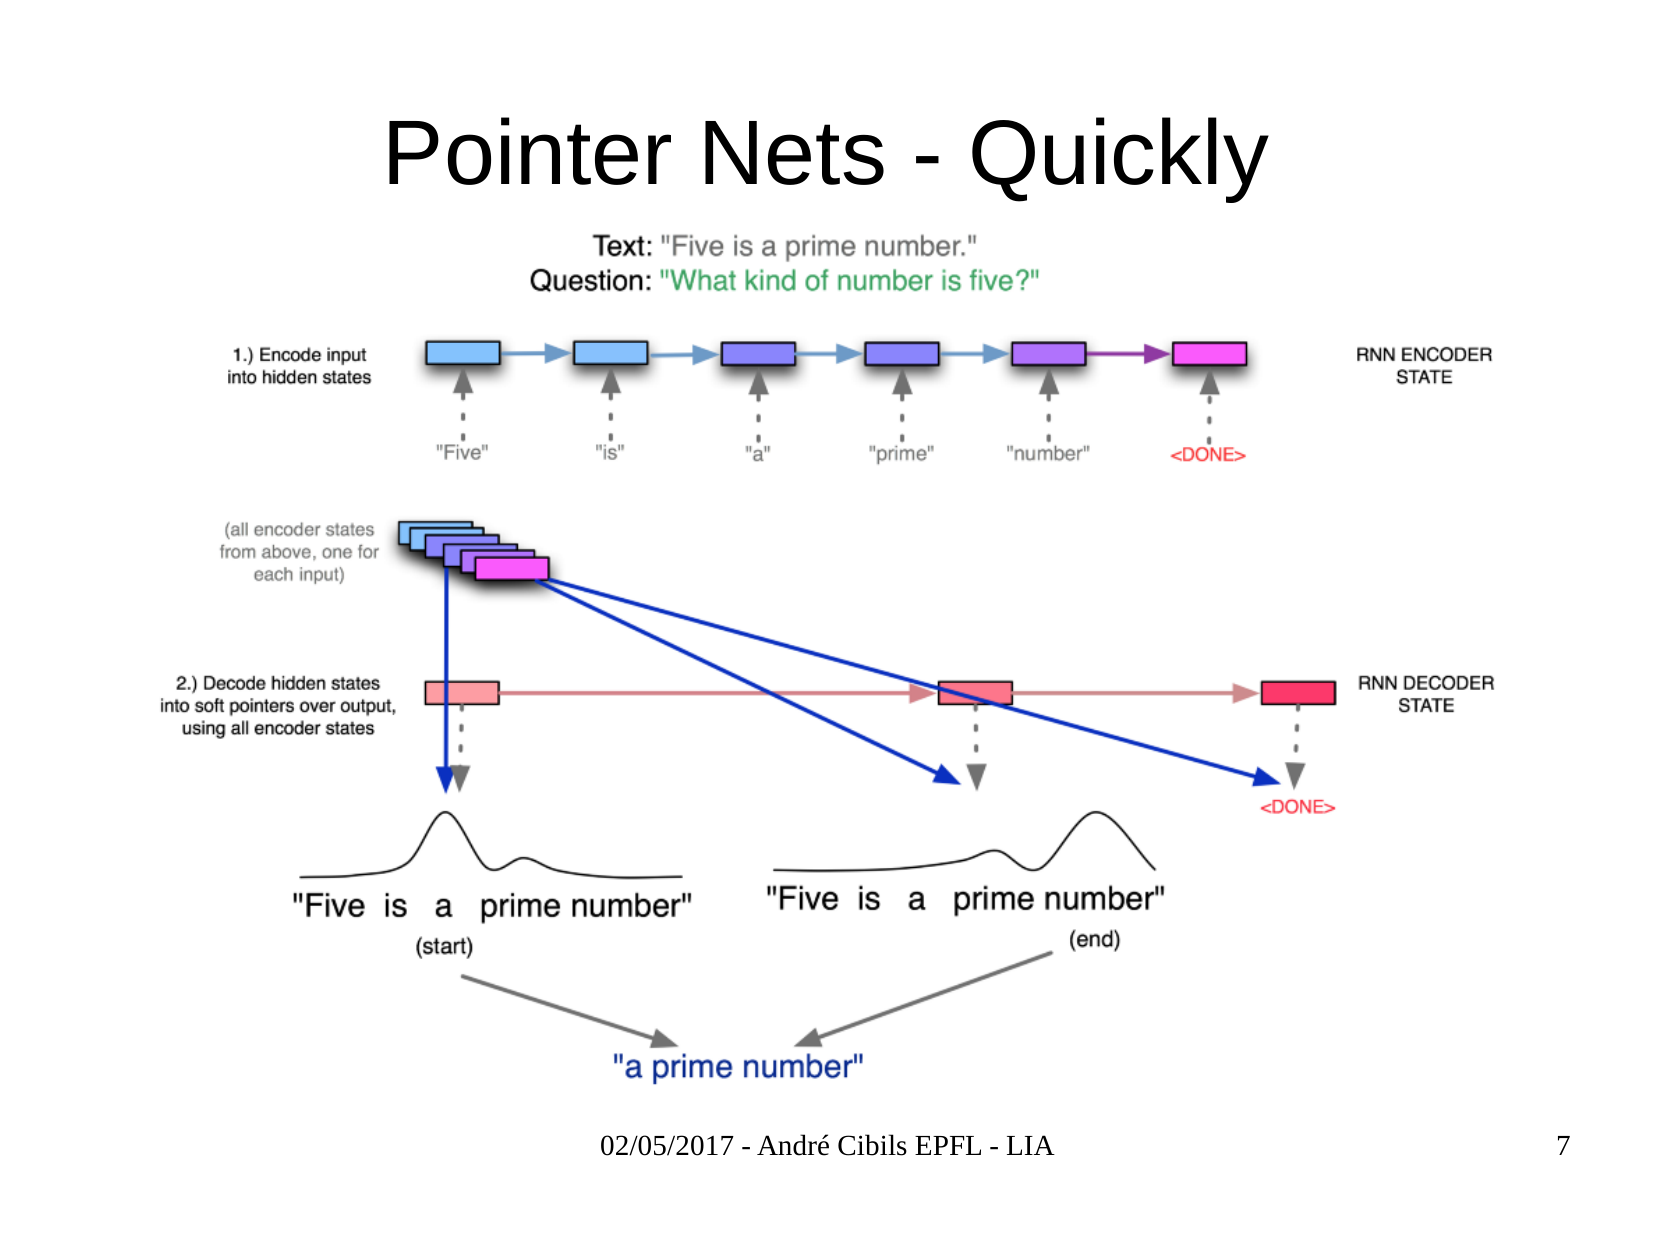

# Pointer Nets - Quickly
02/05/2017 - André Cibils EPFL - LIA
7